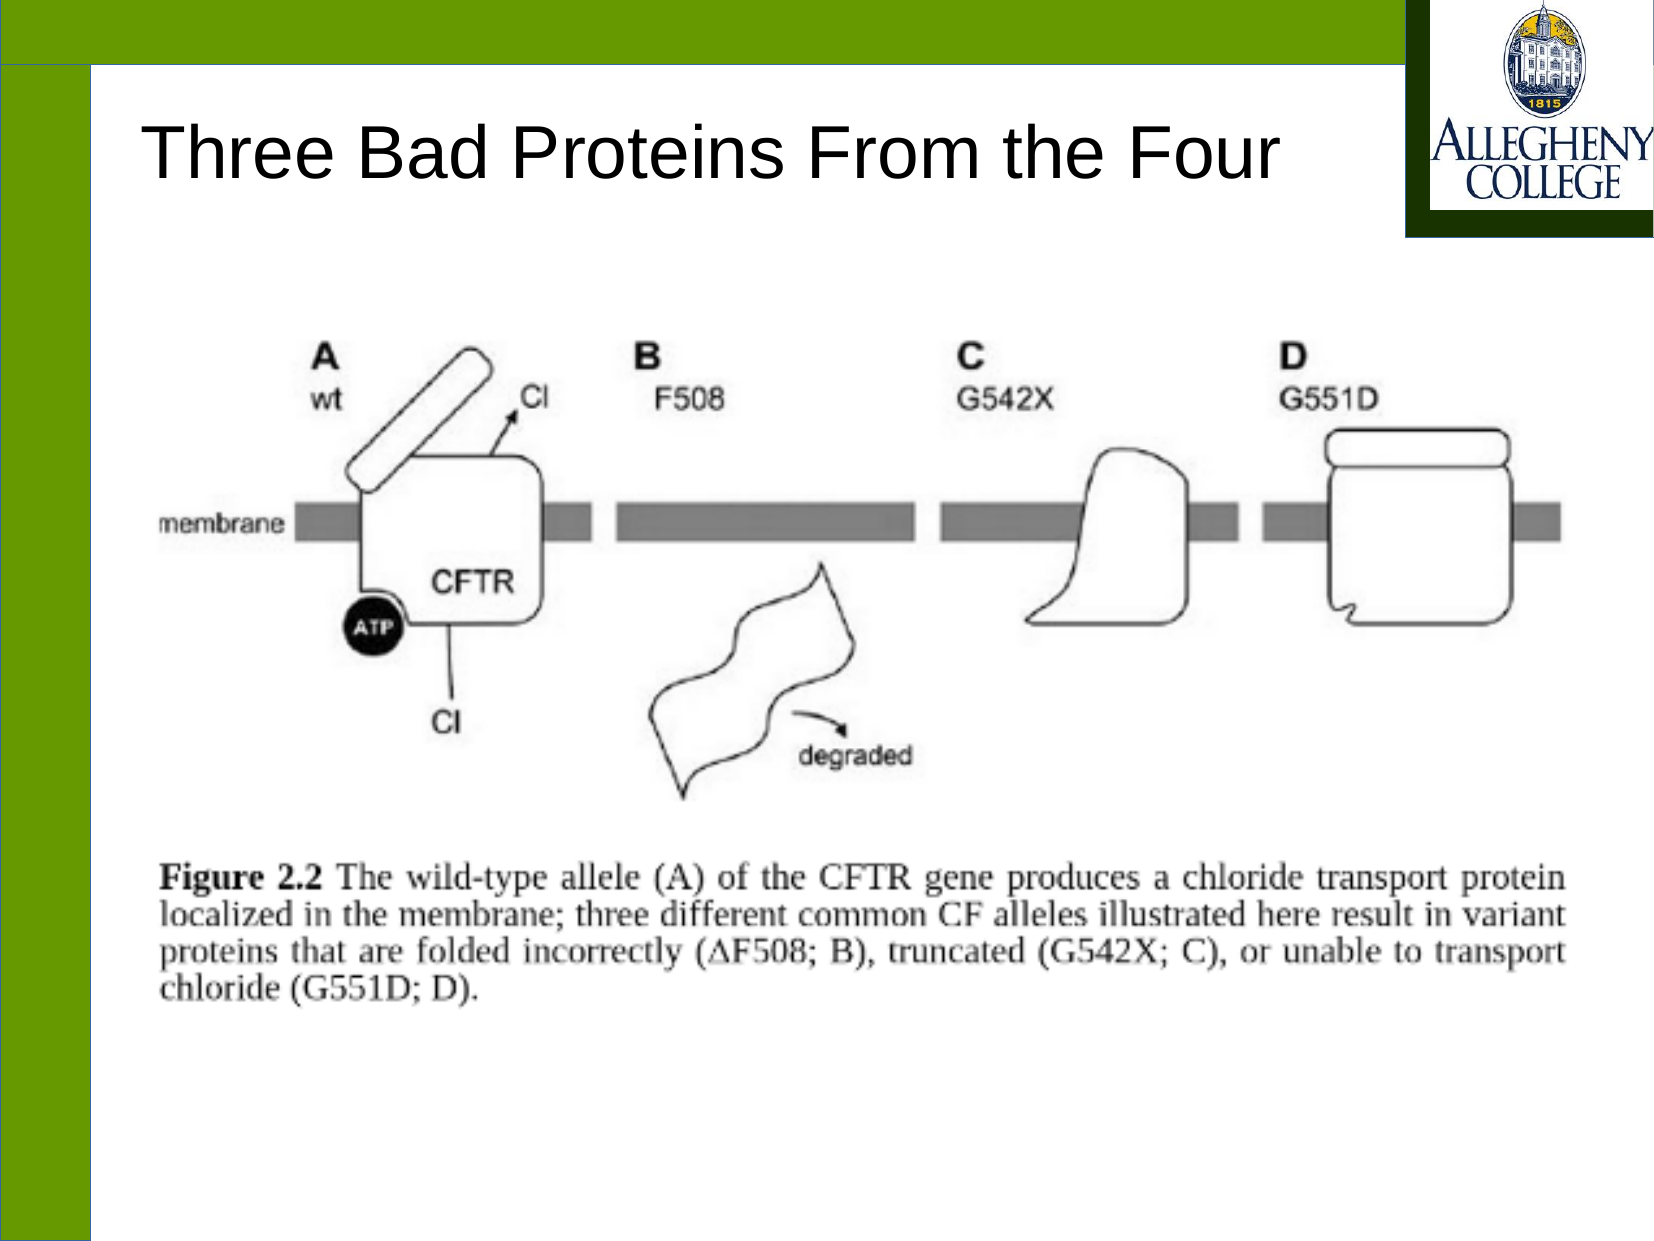

# Three Bad Proteins From the Four